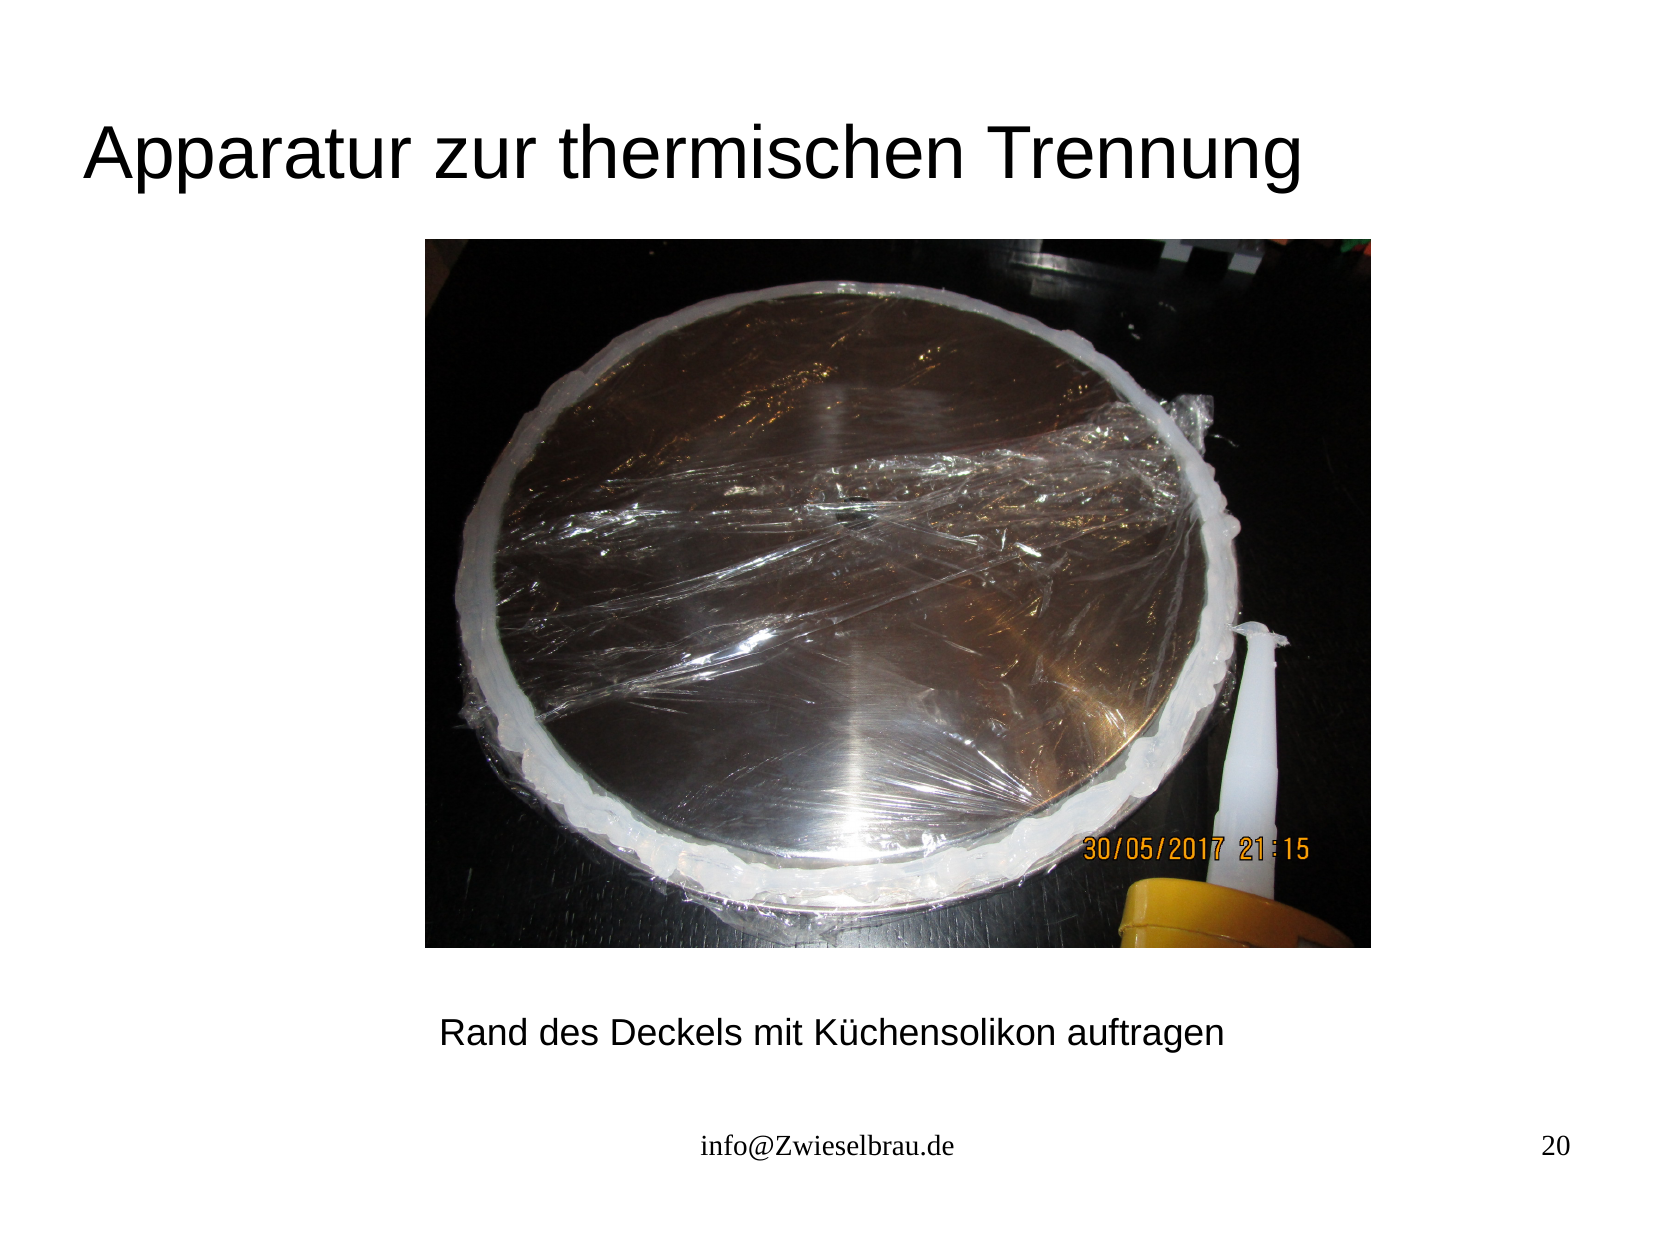

# Apparatur zur thermischen Trennung
Rand des Deckels mit Küchensolikon auftragen
info@Zwieselbrau.de
20